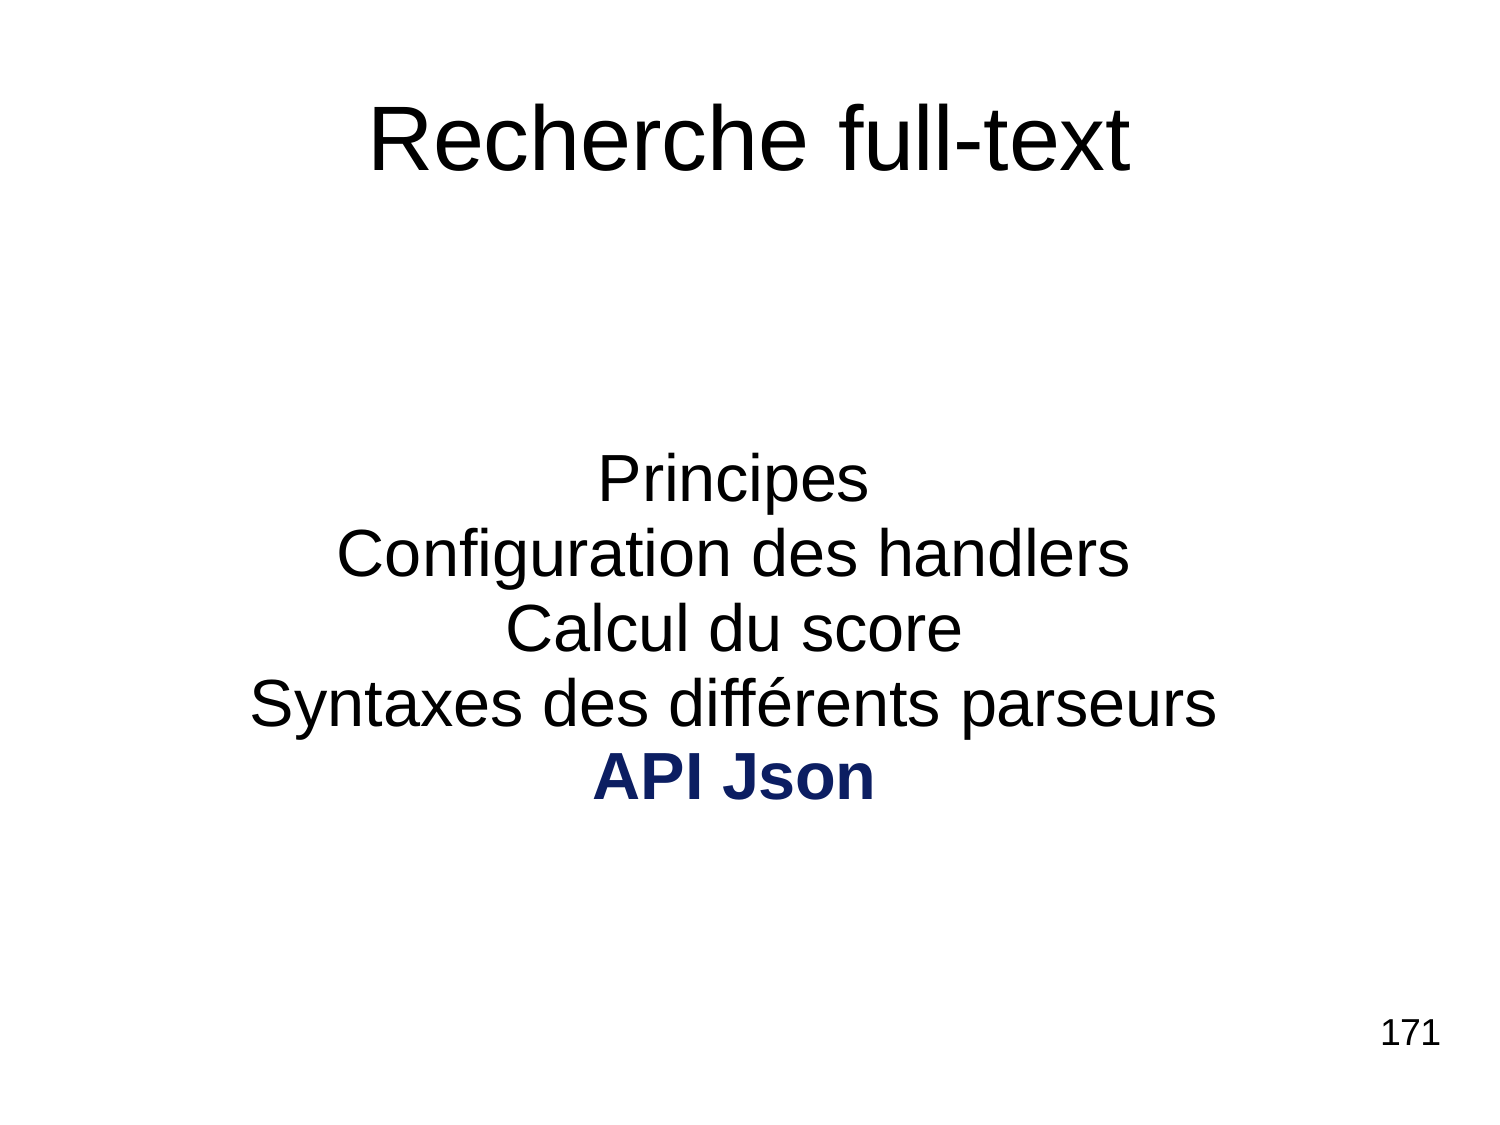

# Recherche	full-text
Principes Configuration des handlers
Calcul du score Syntaxes des différents parseurs
API Json
171